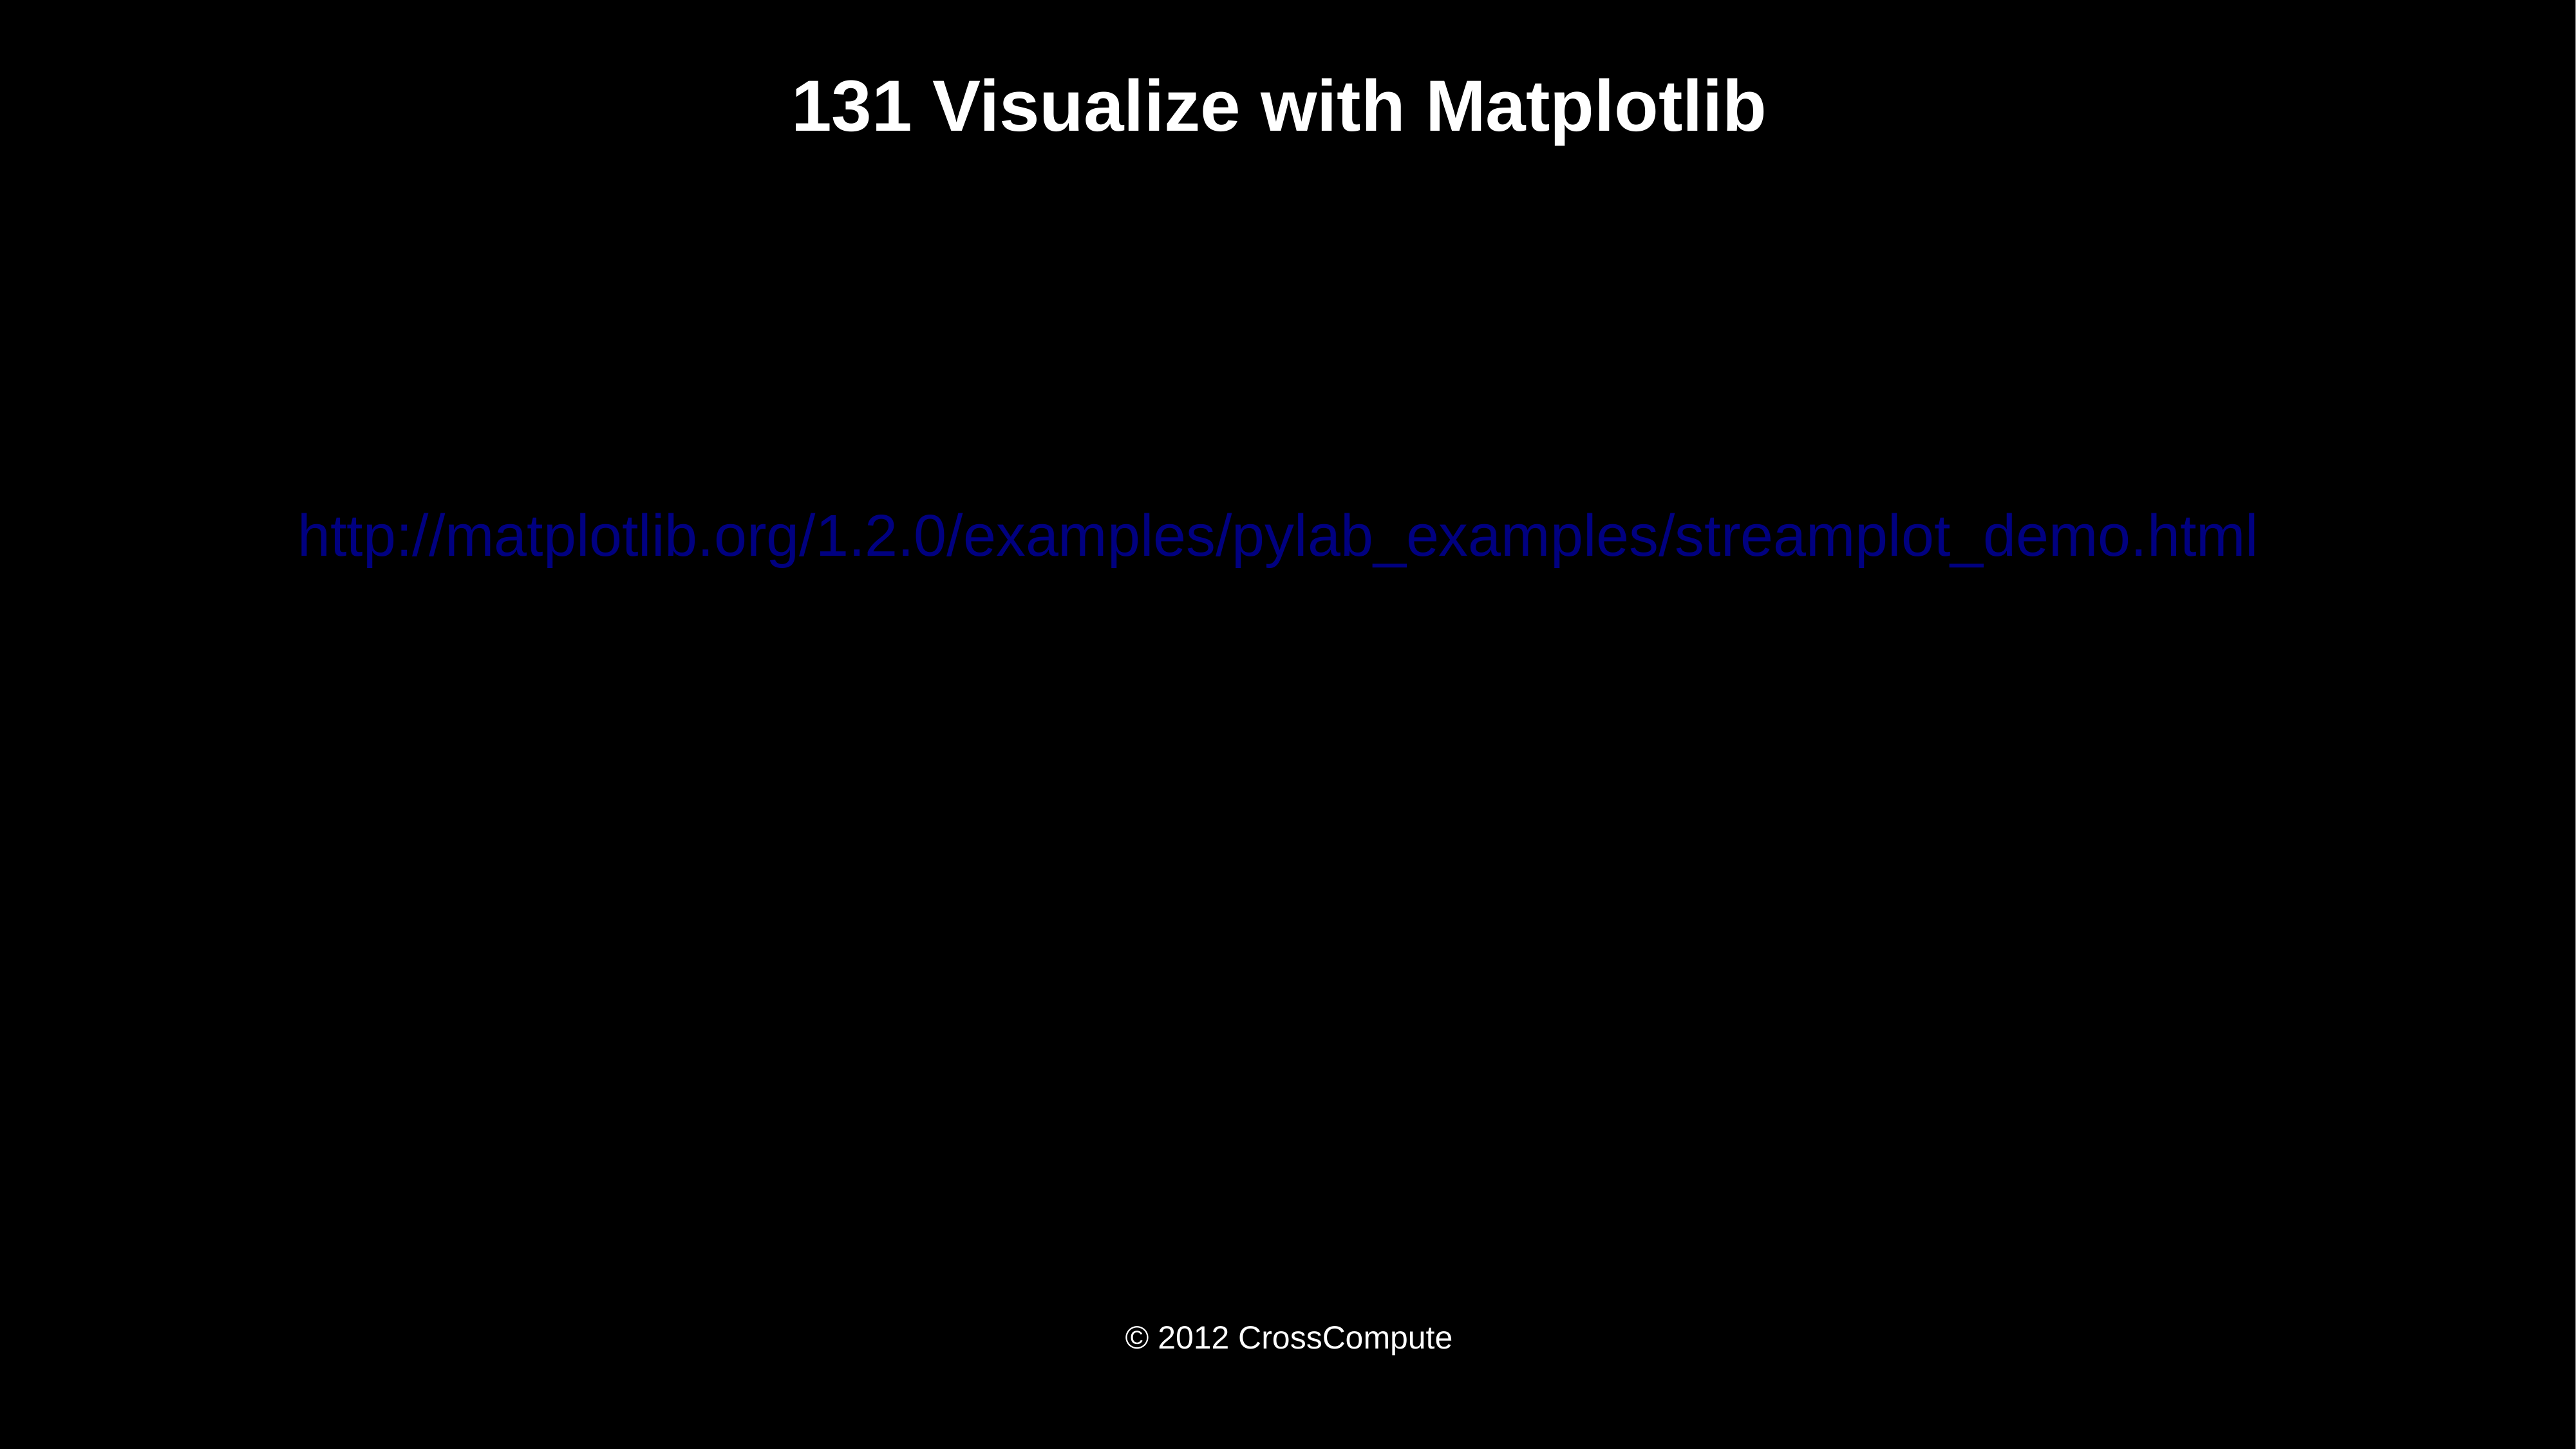

# 131 Visualize with Matplotlib
http://matplotlib.org/1.2.0/examples/pylab_examples/streamplot_demo.html
© 2012 CrossCompute